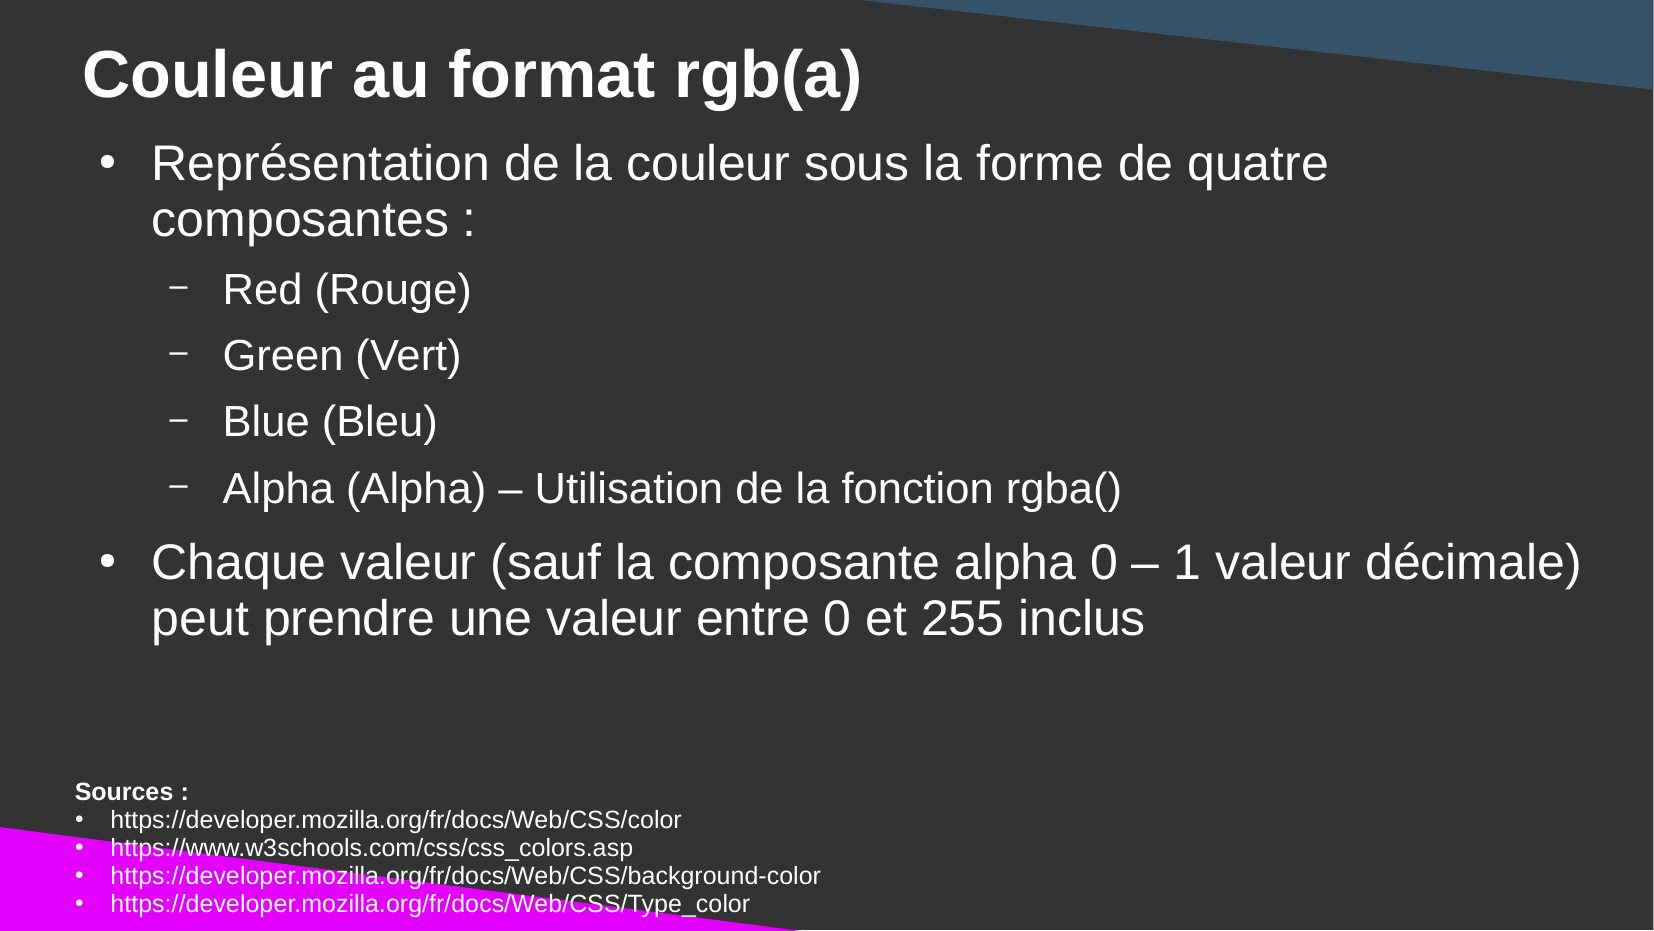

# Couleur au format rgb(a)
Représentation de la couleur sous la forme de quatre composantes :
Red (Rouge)
Green (Vert)
Blue (Bleu)
Alpha (Alpha) – Utilisation de la fonction rgba()
Chaque valeur (sauf la composante alpha 0 – 1 valeur décimale) peut prendre une valeur entre 0 et 255 inclus
Sources :
https://developer.mozilla.org/fr/docs/Web/CSS/color
https://www.w3schools.com/css/css_colors.asp
https://developer.mozilla.org/fr/docs/Web/CSS/background-color
https://developer.mozilla.org/fr/docs/Web/CSS/Type_color